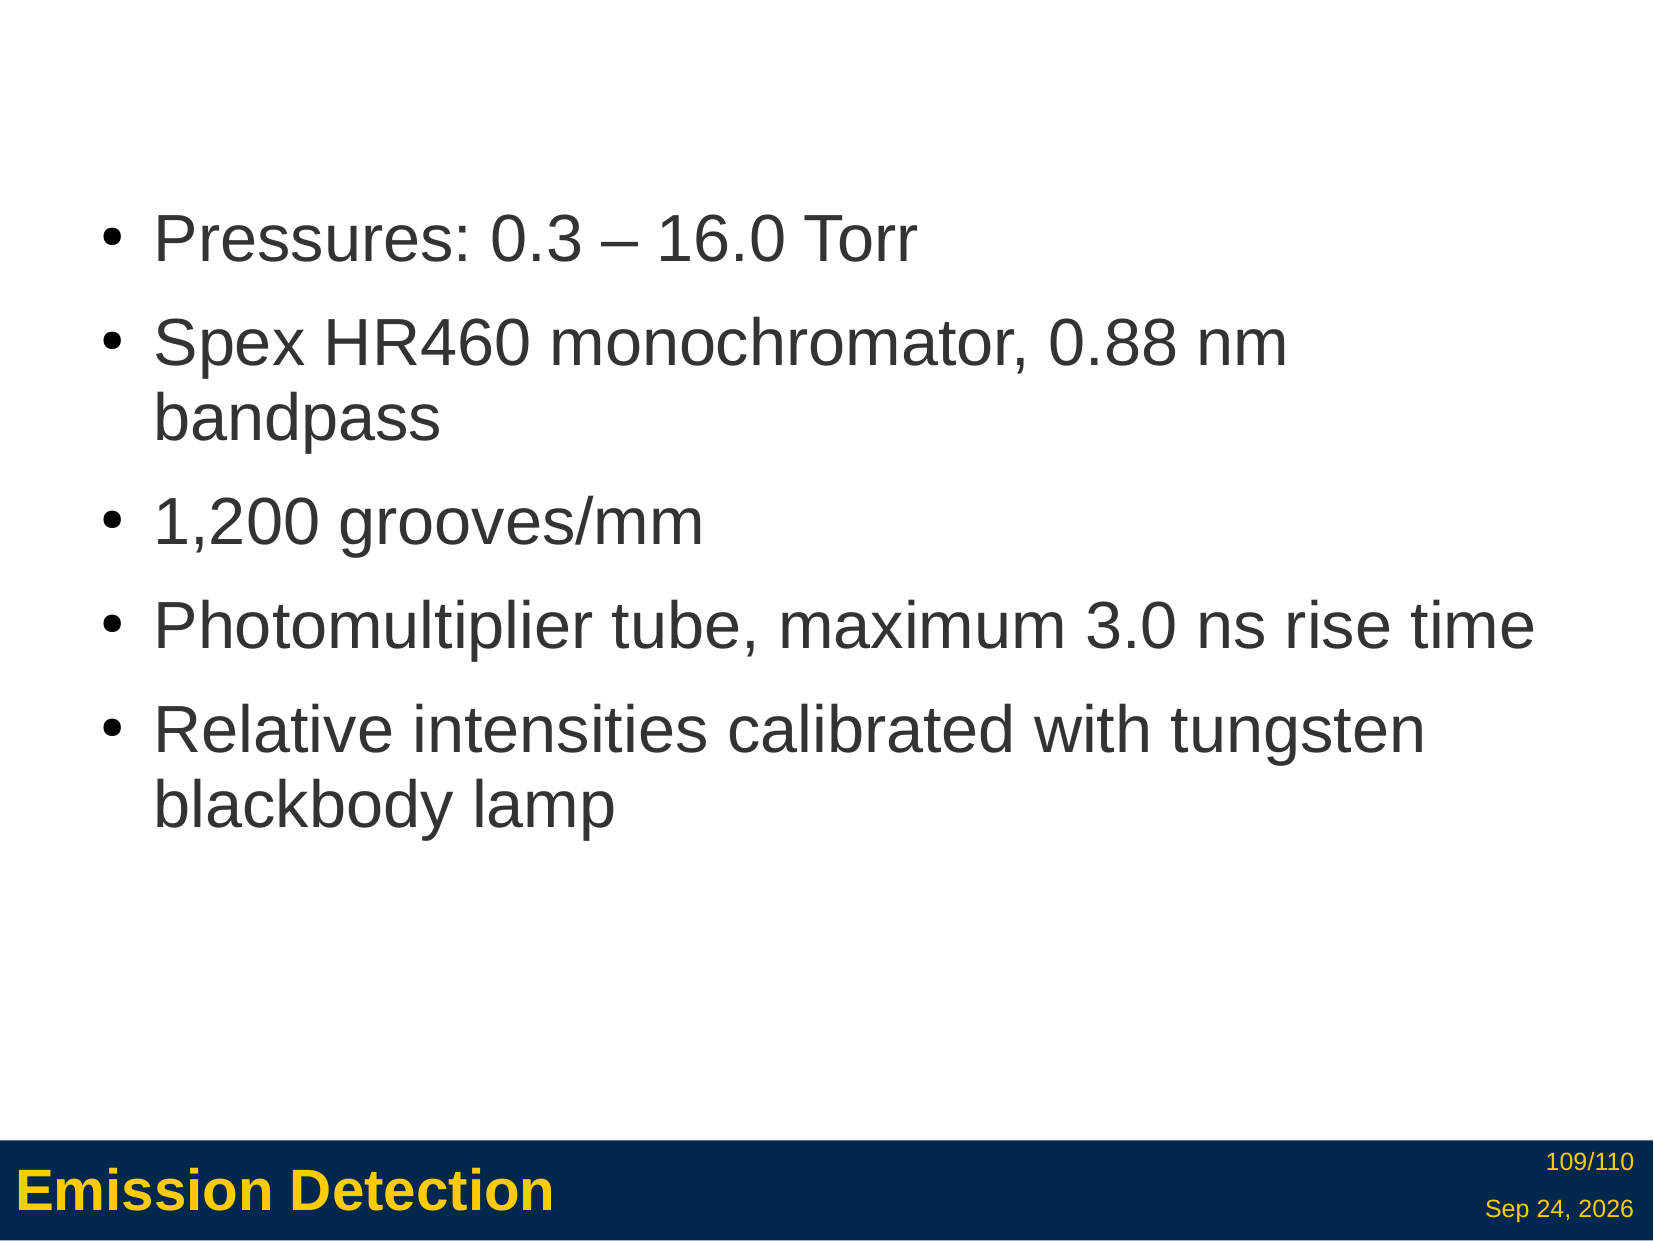

Pressures: 0.3 – 16.0 Torr
Spex HR460 monochromator, 0.88 nm bandpass
1,200 grooves/mm
Photomultiplier tube, maximum 3.0 ns rise time
Relative intensities calibrated with tungsten blackbody lamp
# Emission Detection
109